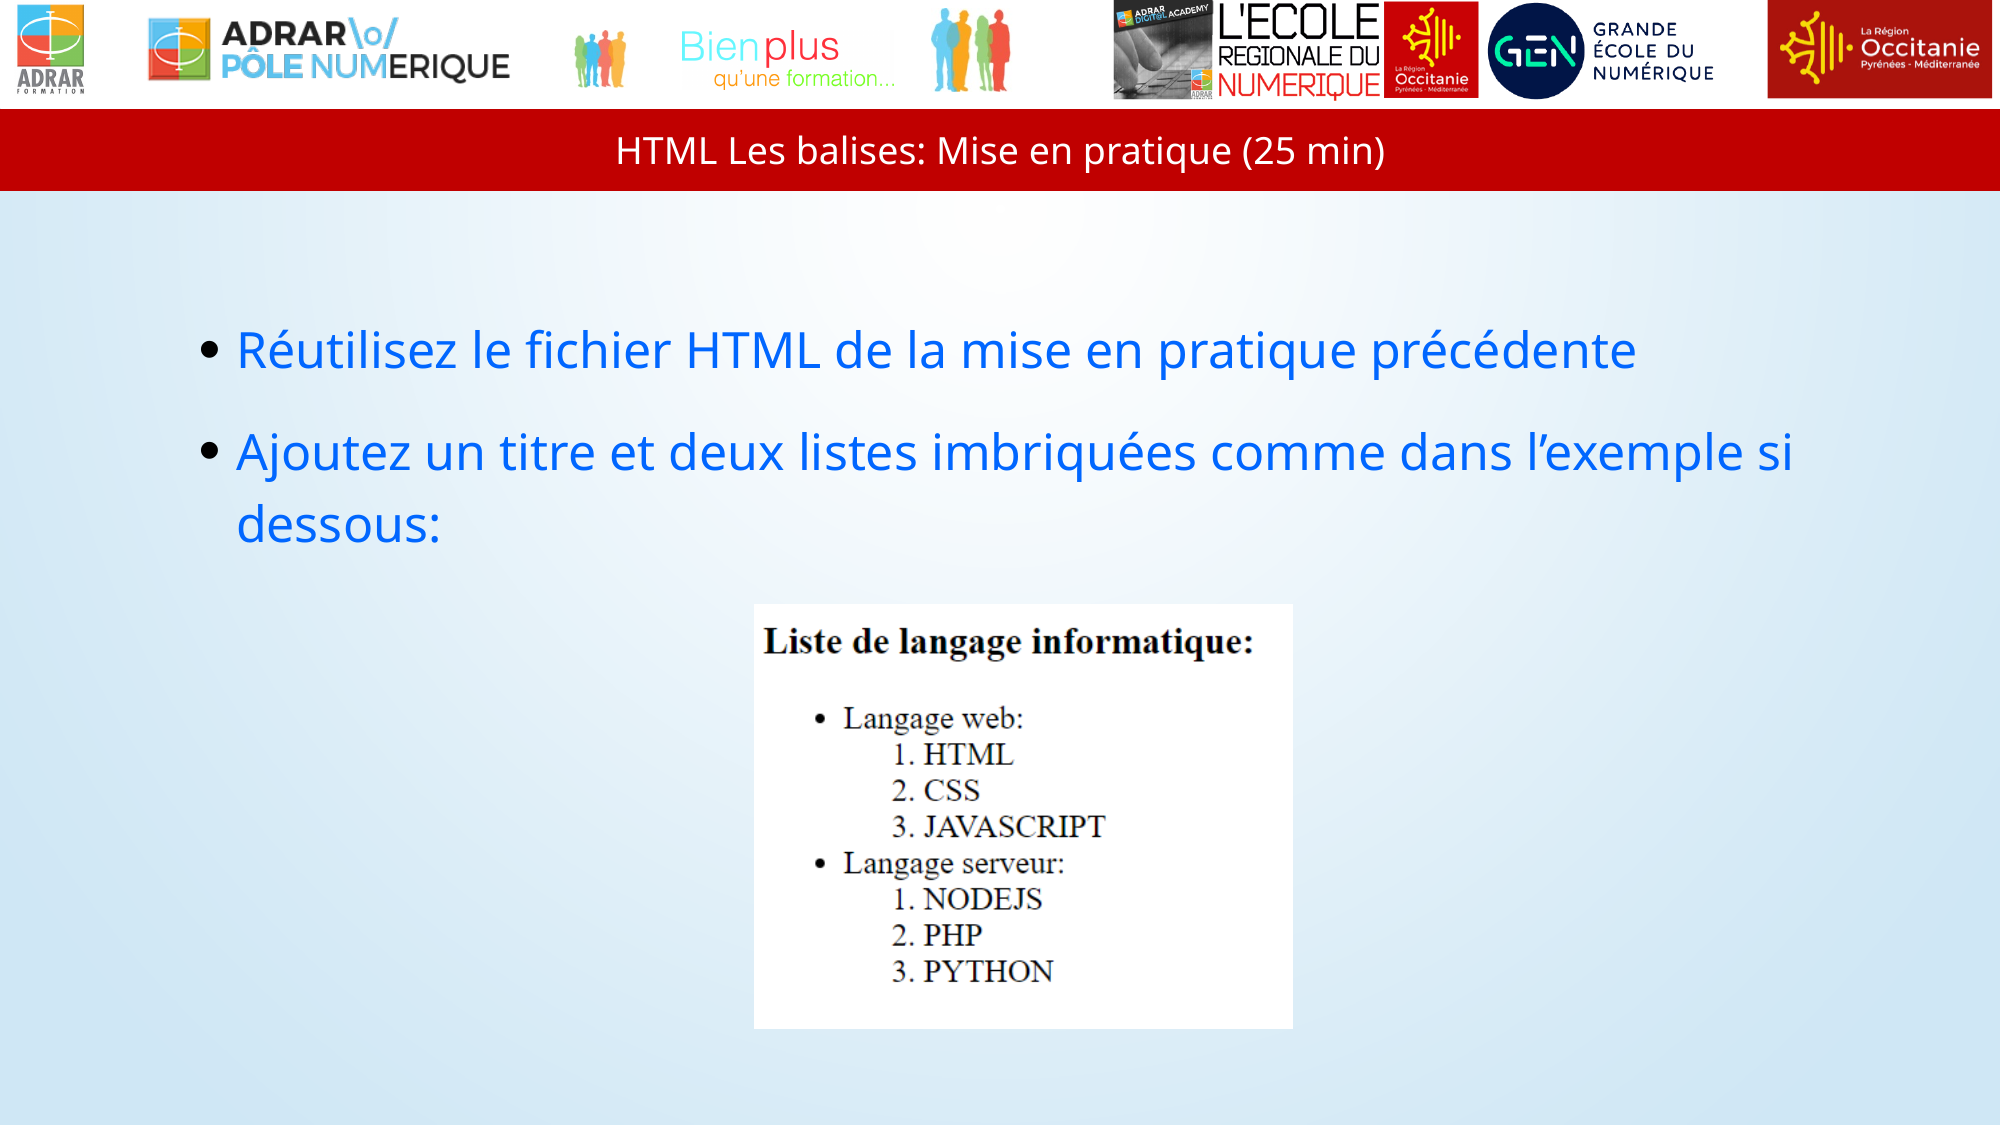

HTML Les balises: Mise en pratique (25 min)
# Réutilisez le fichier HTML de la mise en pratique précédente
Ajoutez un titre et deux listes imbriquées comme dans l’exemple si dessous: